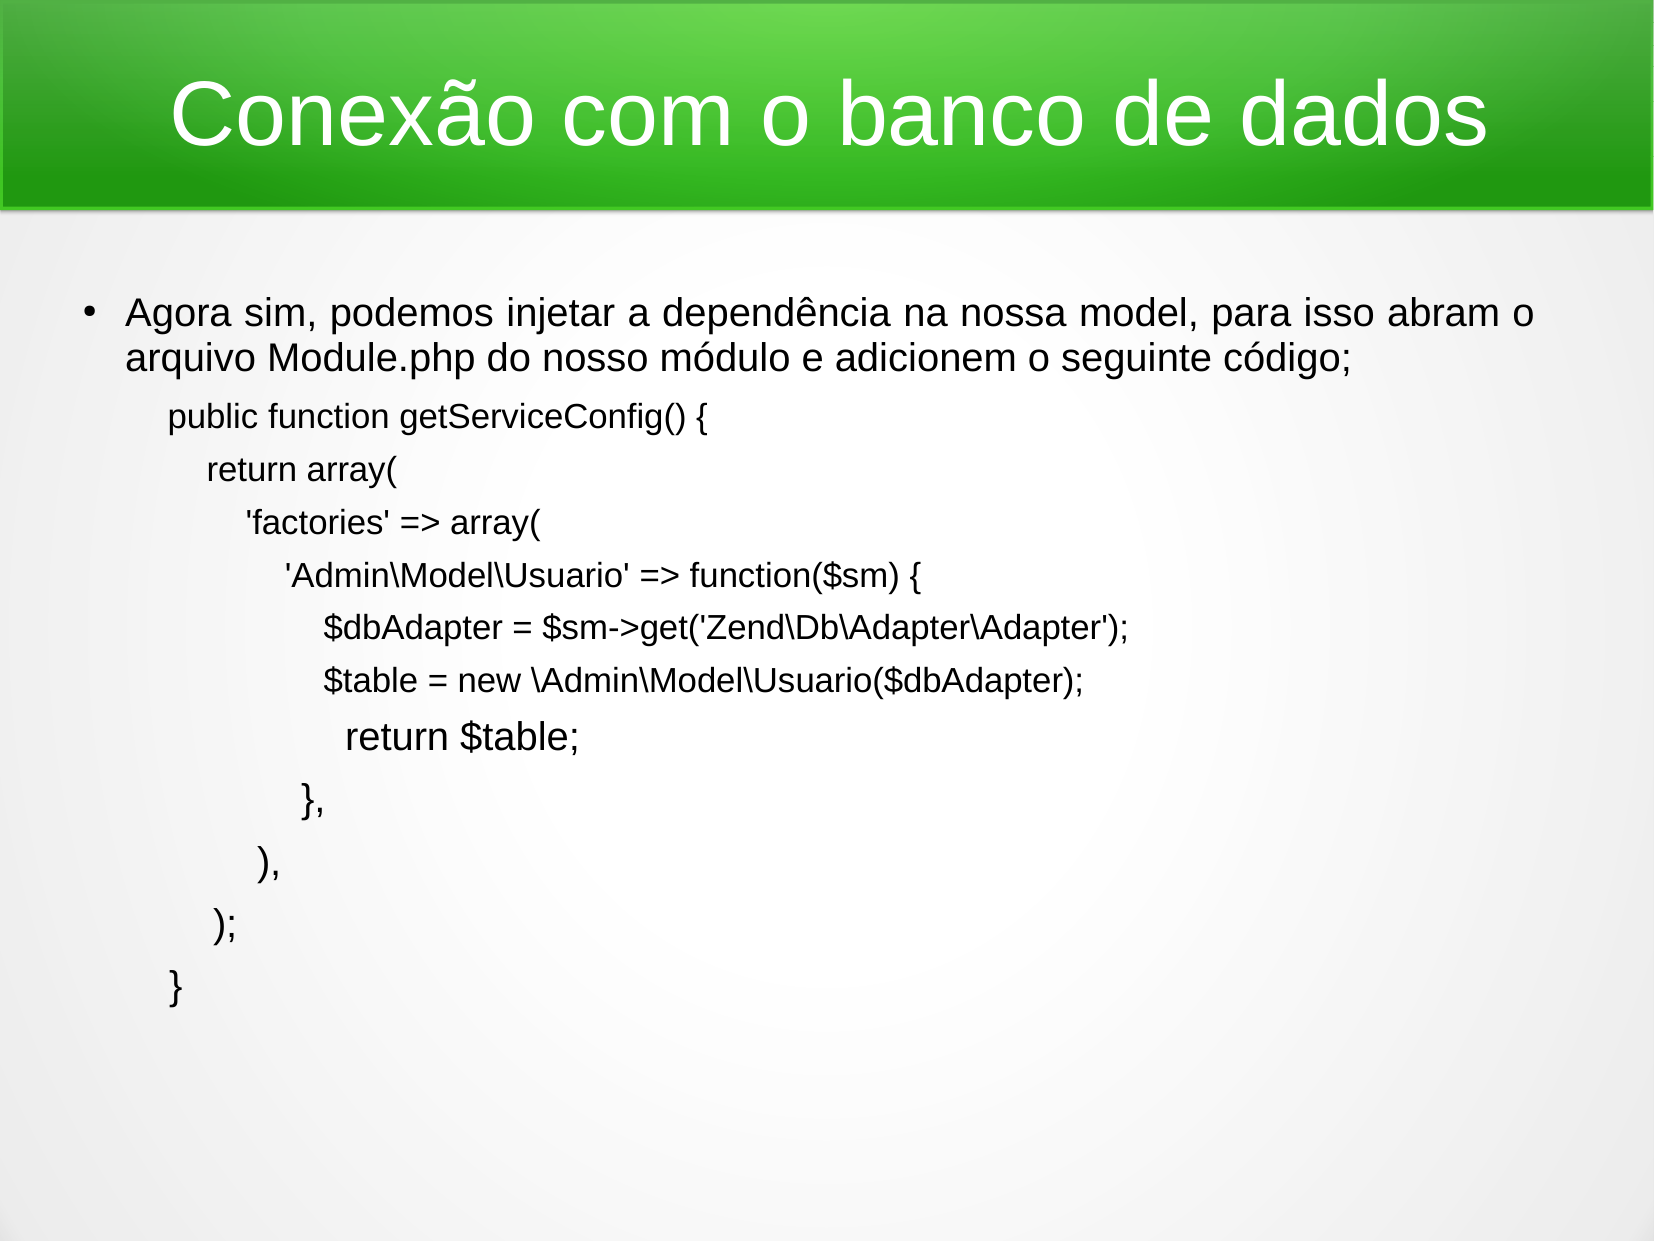

# Conexão com o banco de dados
Agora sim, podemos injetar a dependência na nossa model, para isso abram o arquivo Module.php do nosso módulo e adicionem o seguinte código;
public function getServiceConfig() {
 return array(
 'factories' => array(
 'Admin\Model\Usuario' => function($sm) {
 $dbAdapter = $sm->get('Zend\Db\Adapter\Adapter');
 $table = new \Admin\Model\Usuario($dbAdapter);
 return $table;
 },
 ),
 );
 }